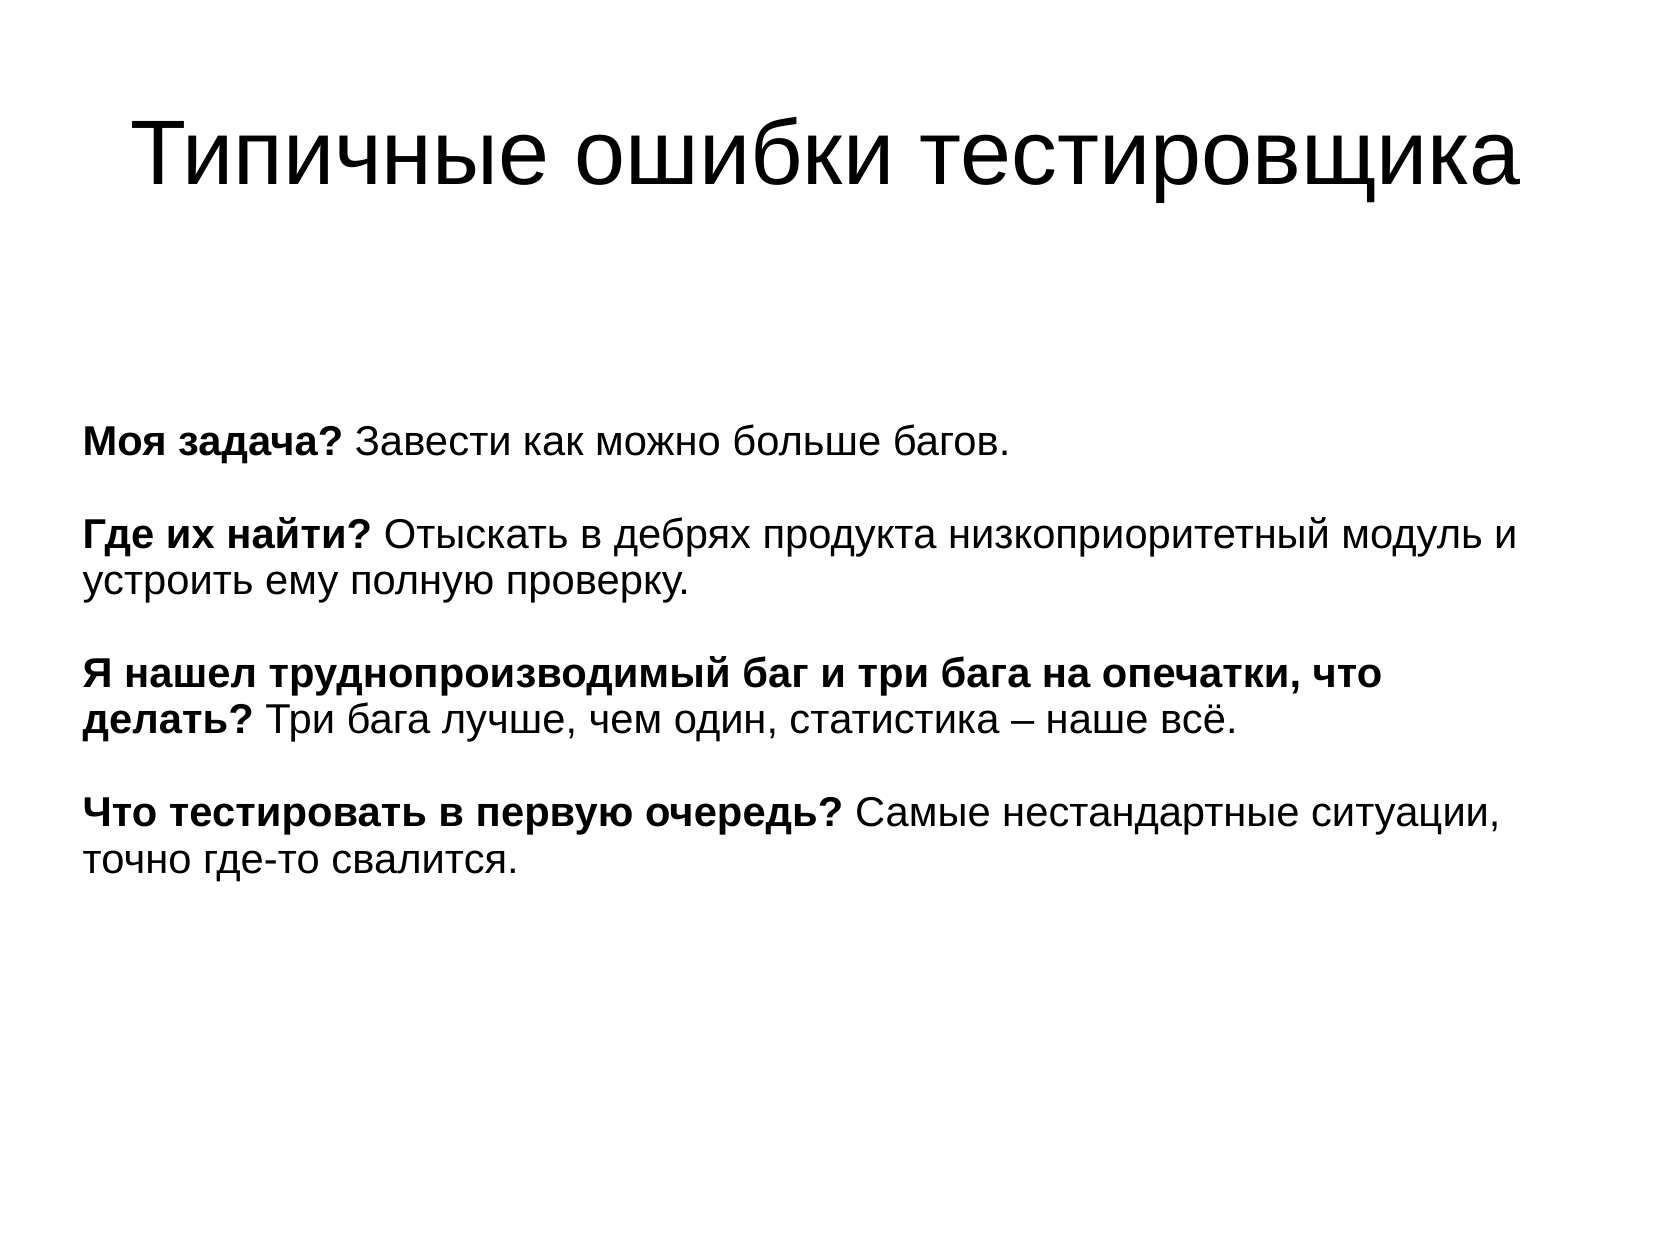

# Типичные ошибки тестировщика
Моя задача? Завести как можно больше багов.
Где их найти? Отыскать в дебрях продукта низкоприоритетный модуль и устроить ему полную проверку.
Я нашел труднопроизводимый баг и три бага на опечатки, что делать? Три бага лучше, чем один, статистика – наше всё.
Что тестировать в первую очередь? Самые нестандартные ситуации, точно где-то свалится.